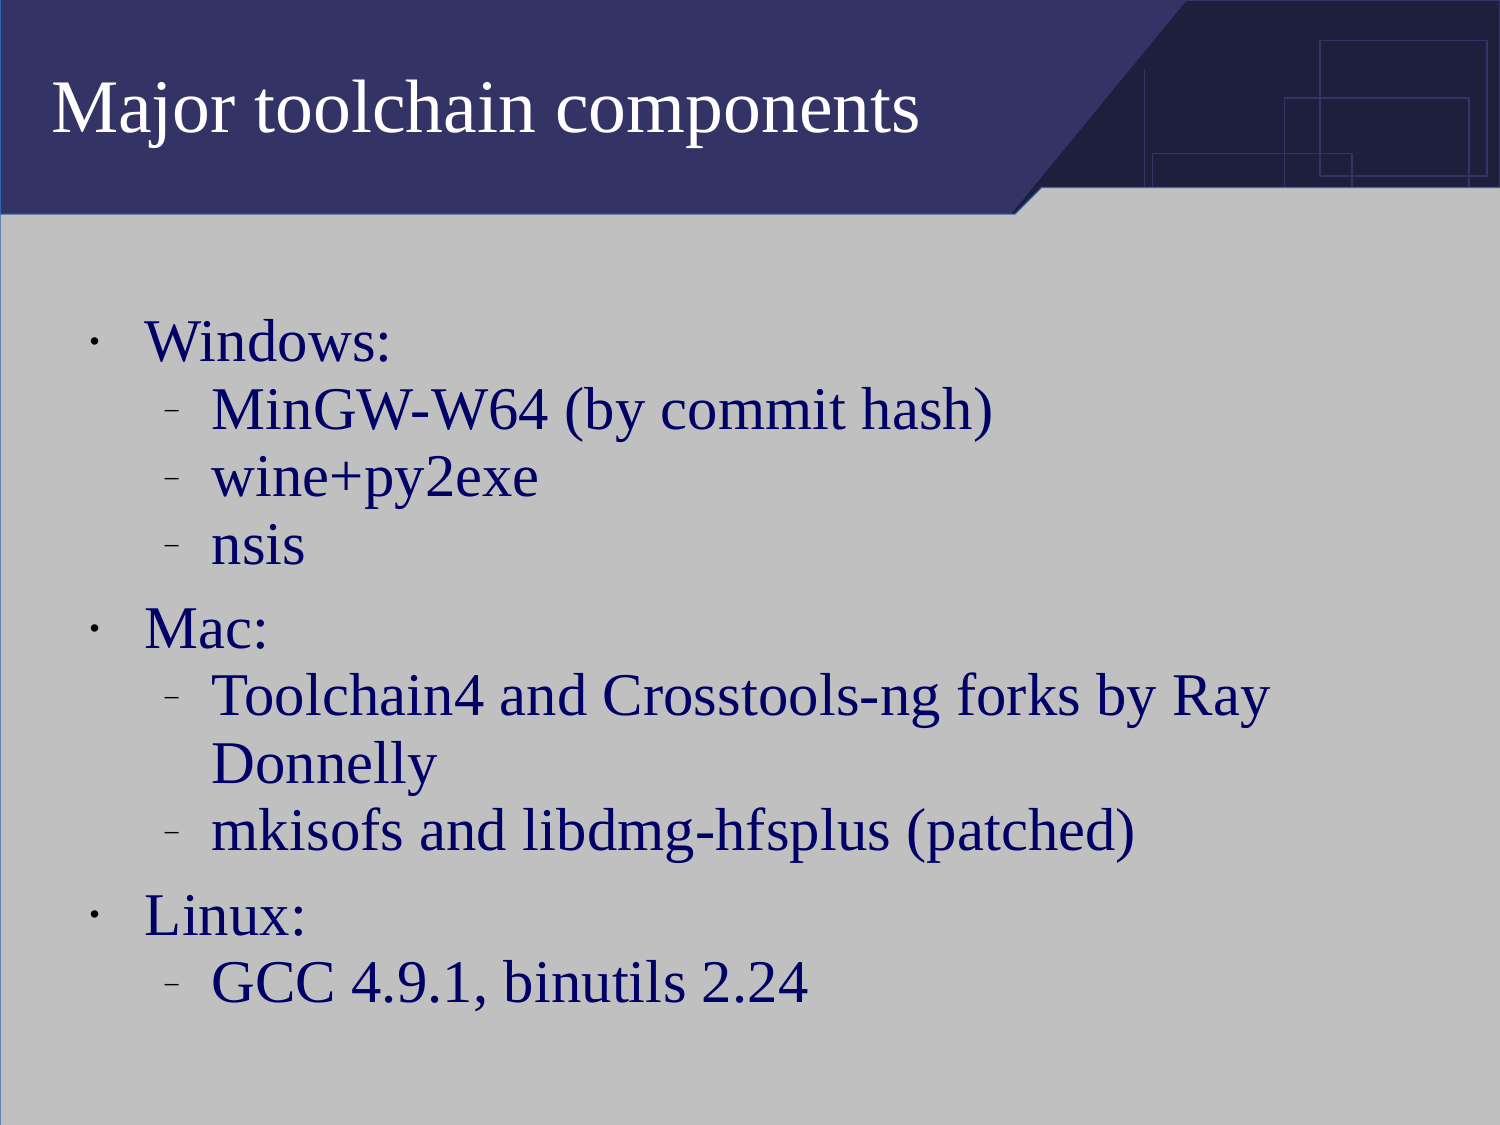

Major toolchain components
Windows:
MinGW-W64 (by commit hash)
wine+py2exe
nsis
Mac:
Toolchain4 and Crosstools-ng forks by Ray Donnelly
mkisofs and libdmg-hfsplus (patched)
Linux:
GCC 4.9.1, binutils 2.24